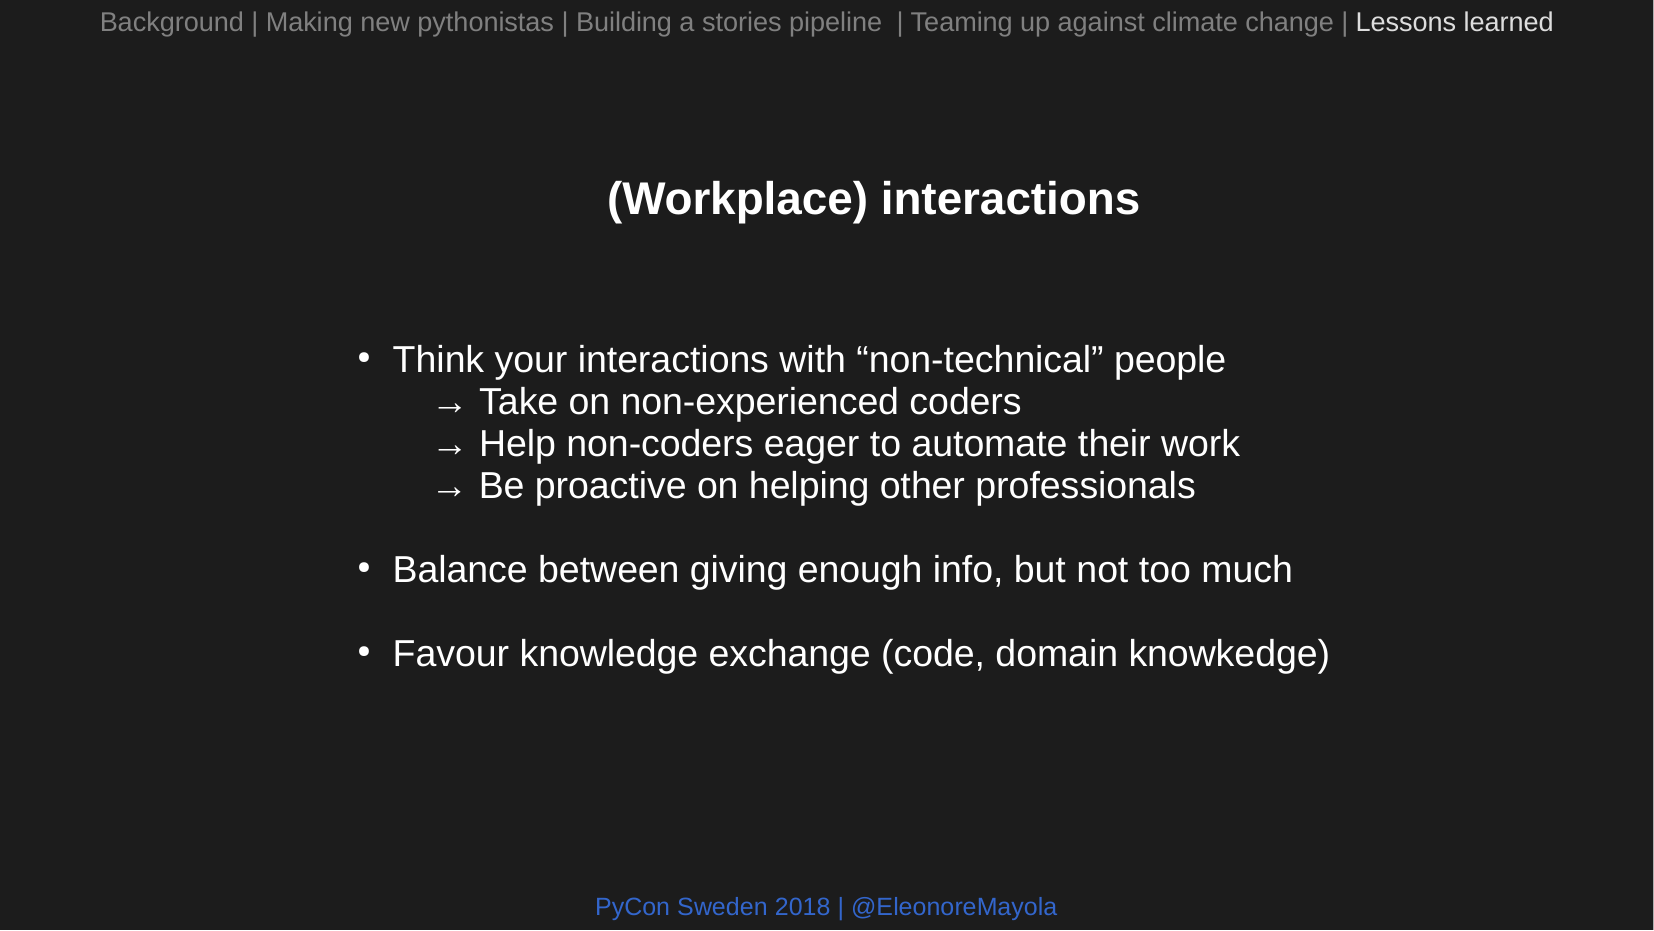

Background | Making new pythonistas | Building a stories pipeline | Teaming up against climate change | Lessons learned
(Workplace) interactions
Think your interactions with “non-technical” people
	→ Take on non-experienced coders
	→ Help non-coders eager to automate their work
 → Be proactive on helping other professionals
Balance between giving enough info, but not too much
Favour knowledge exchange (code, domain knowkedge)
PyCon Sweden 2018 | @EleonoreMayola